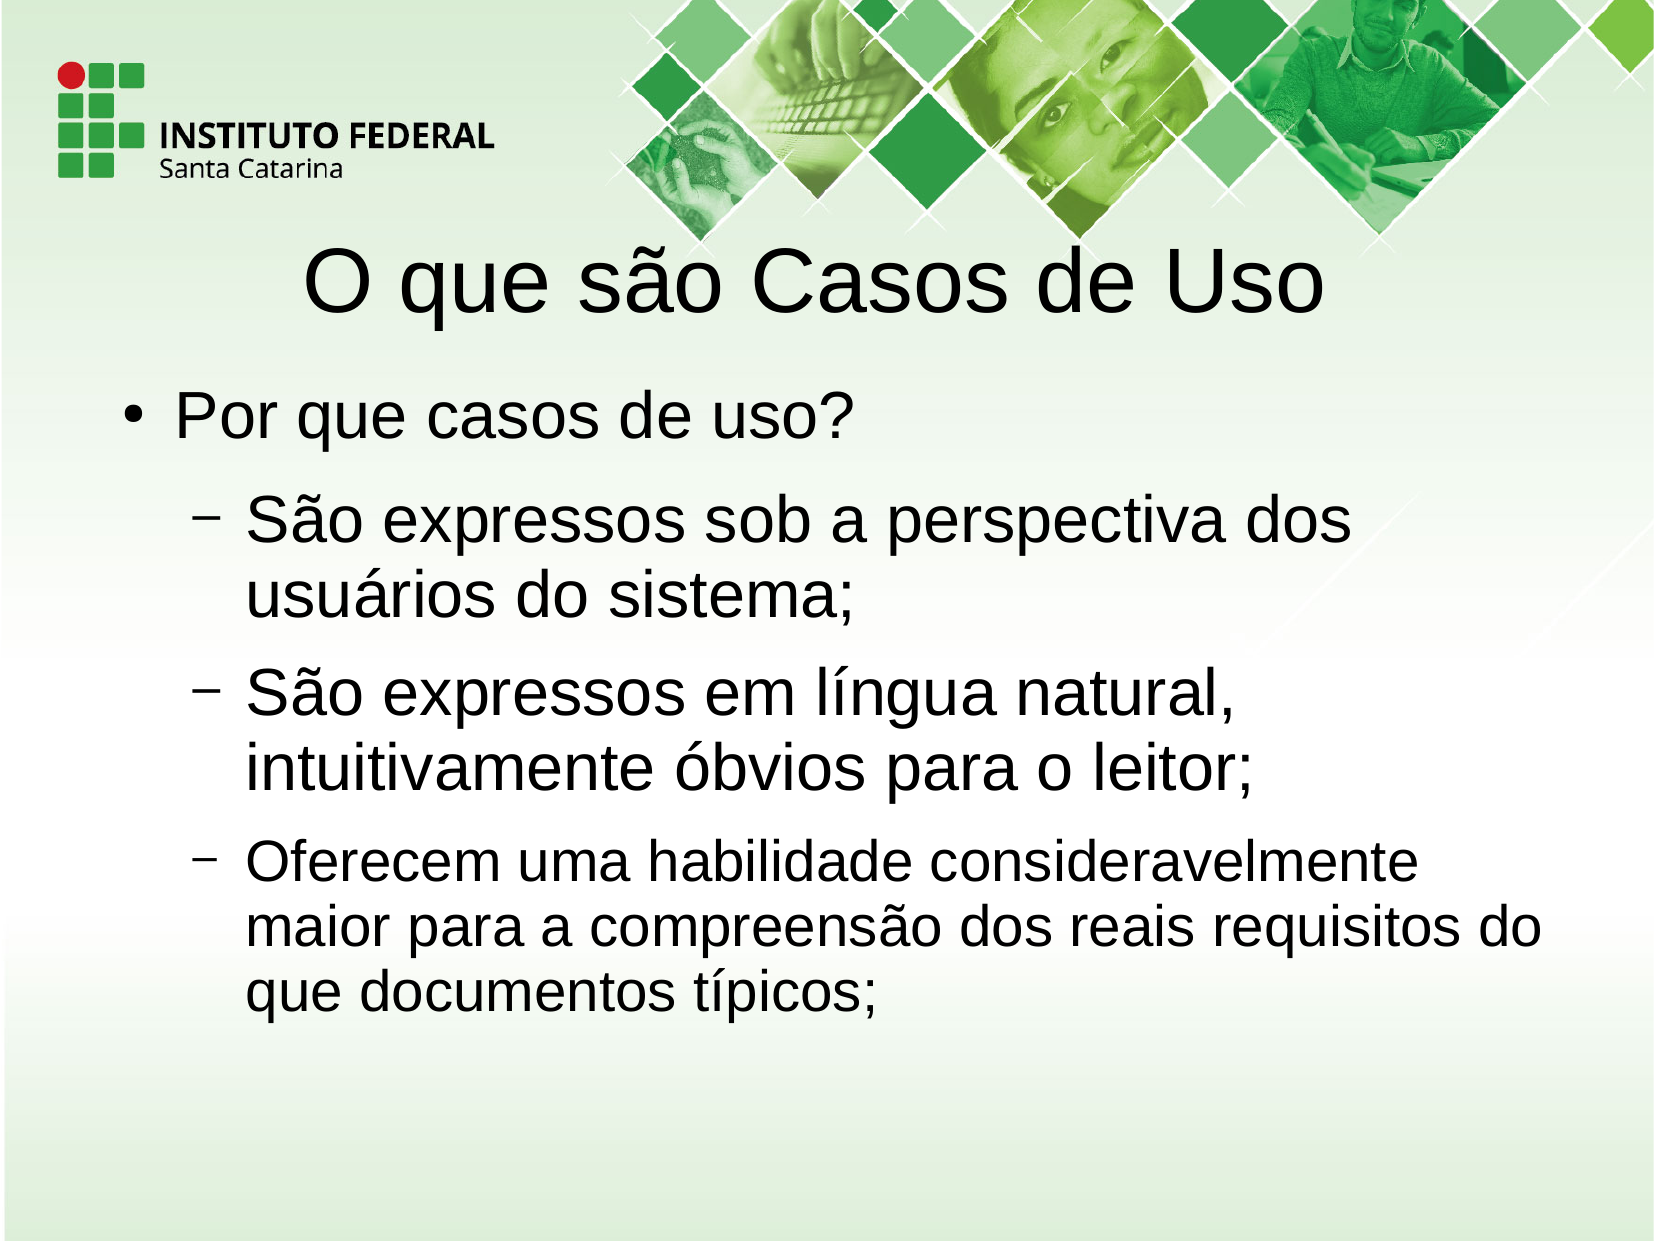

# O que são Casos de Uso
Por que casos de uso?
São expressos sob a perspectiva dos usuários do sistema;
São expressos em língua natural, intuitivamente óbvios para o leitor;
Oferecem uma habilidade consideravelmente maior para a compreensão dos reais requisitos do que documentos típicos;